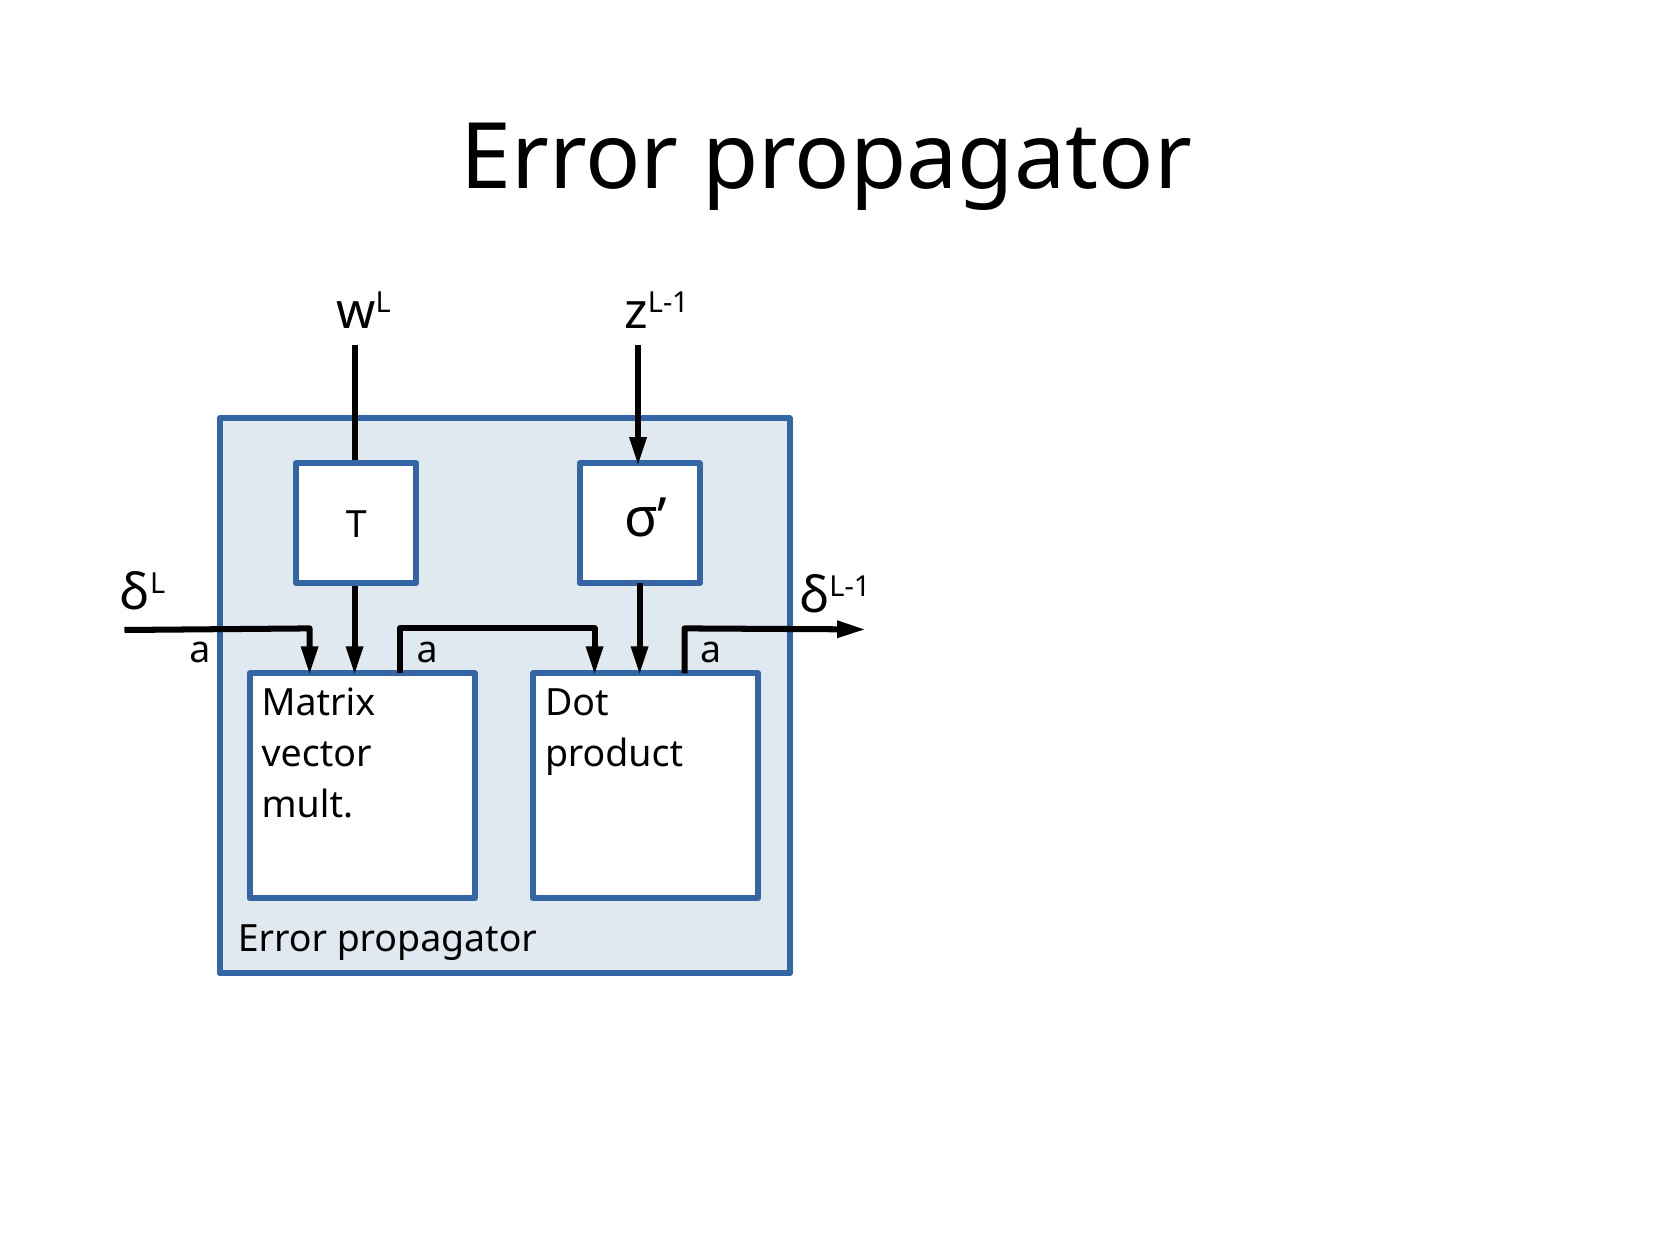

# Error propagator
wL
zL-1
T
σ’
δL
δL-1
a
a
a
Matrix
vector
mult.
Dot
product
Error propagator